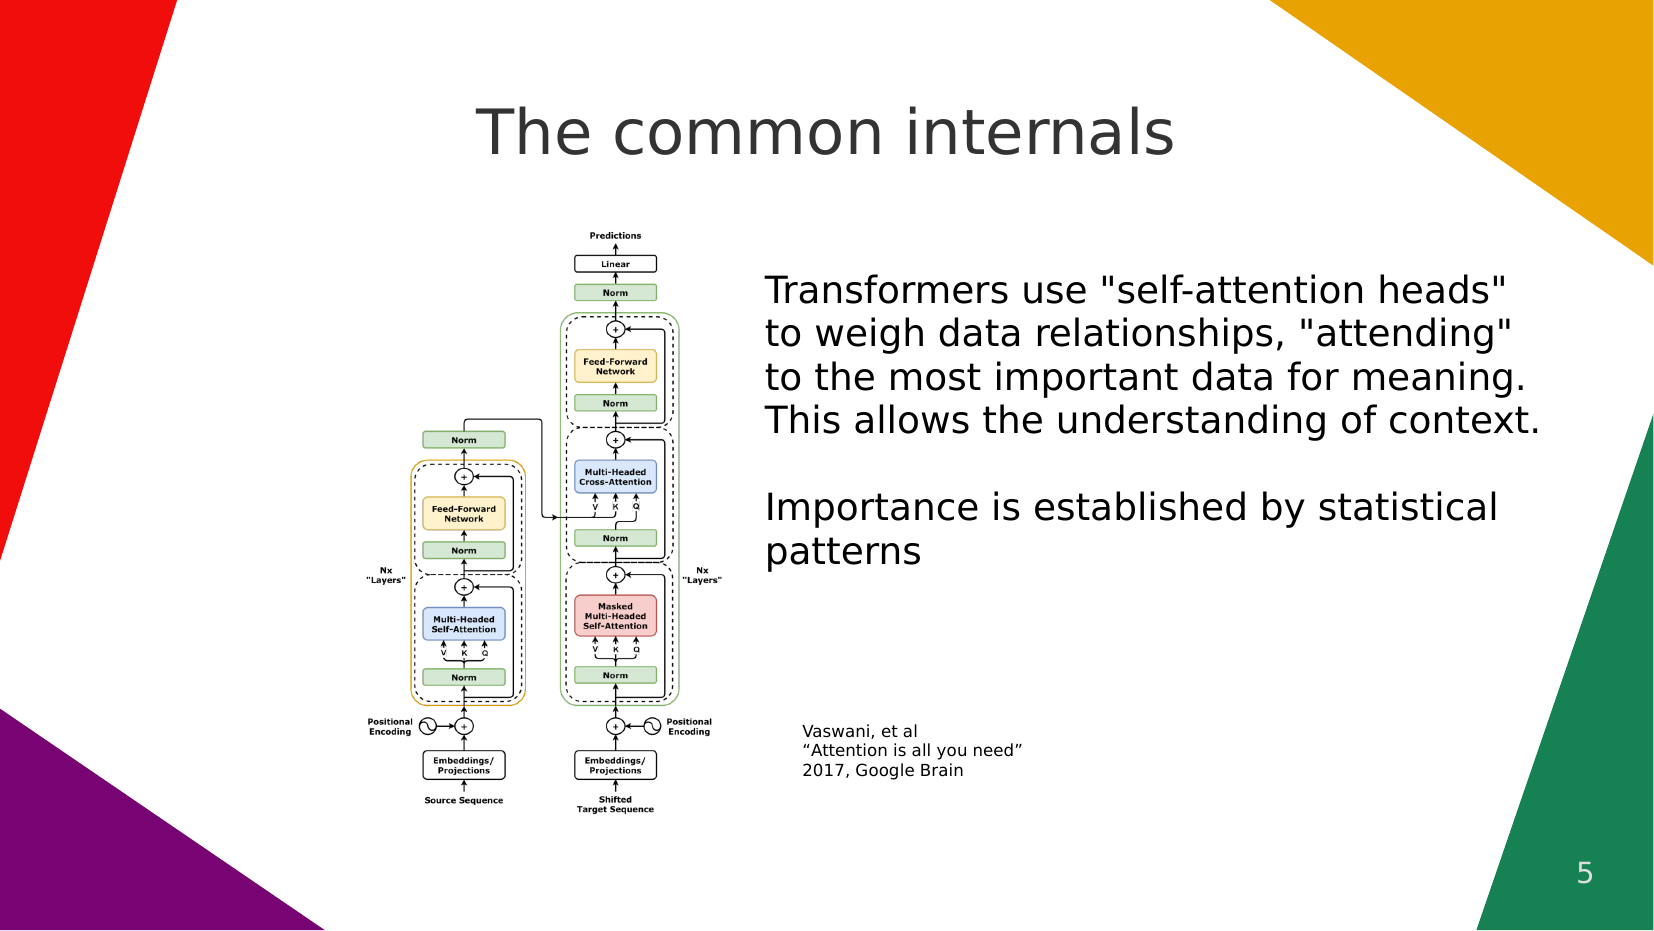

# The common internals
Transformers use "self-attention heads"
to weigh data relationships, "attending"
to the most important data for meaning.
This allows the understanding of context.
Importance is established by statistical
patterns
Vaswani, et al
“Attention is all you need”
2017, Google Brain
5